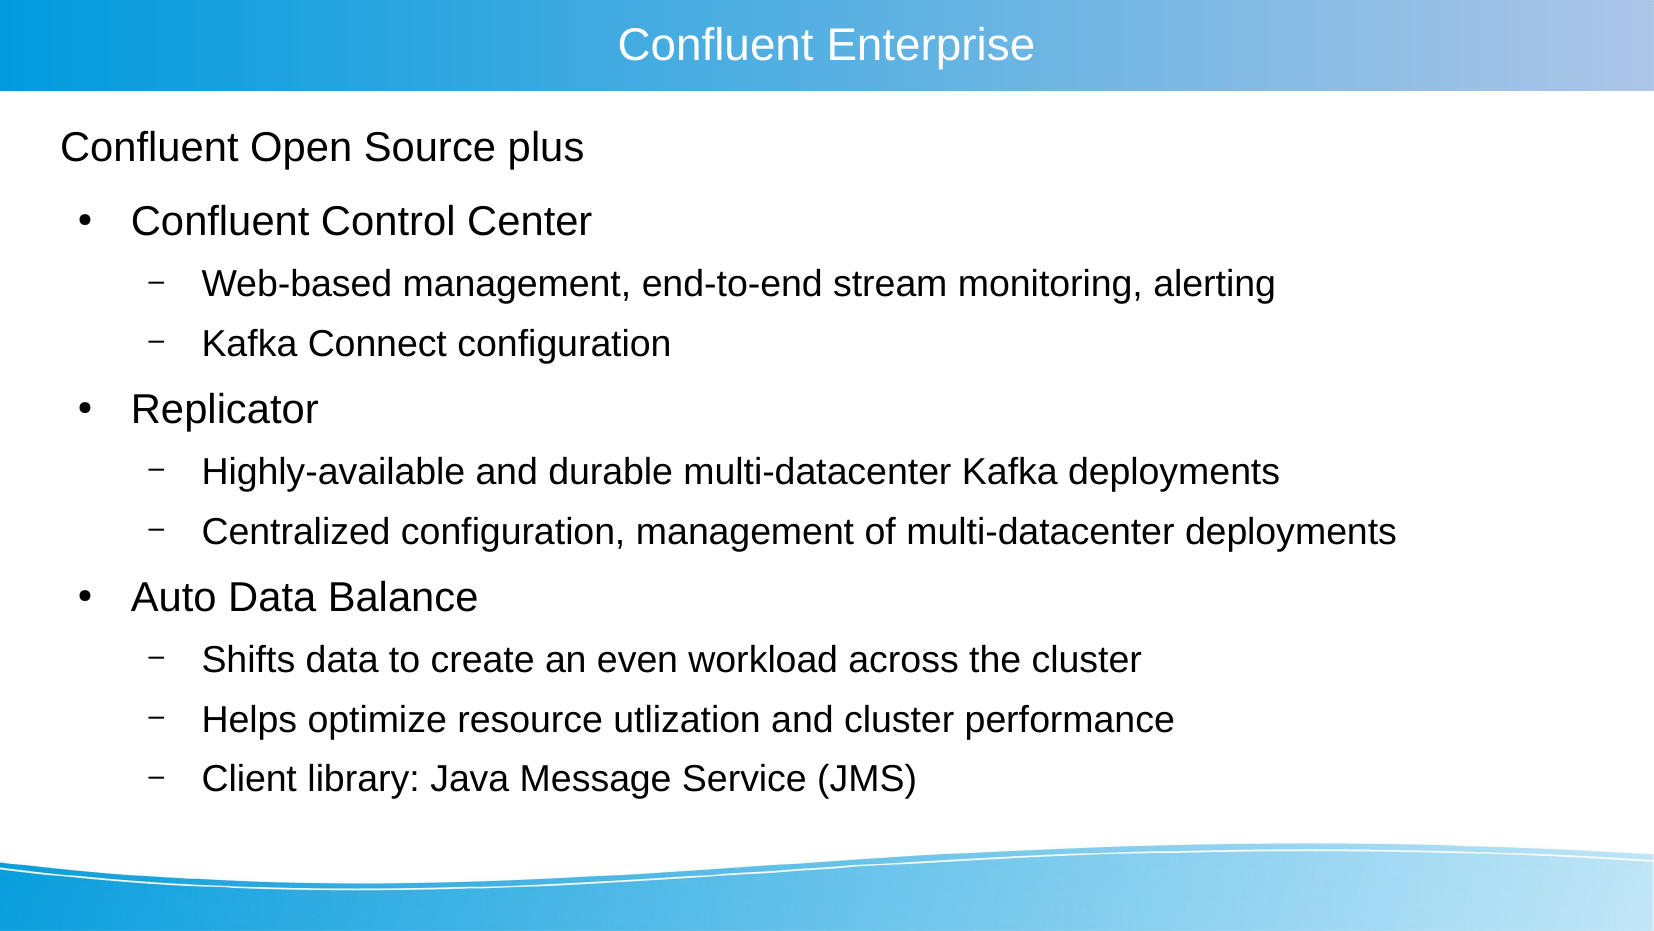

# Confluent Enterprise
Confluent Open Source plus
Confluent Control Center
Web-based management, end-to-end stream monitoring, alerting
Kafka Connect configuration
Replicator
Highly-available and durable multi-datacenter Kafka deployments
Centralized configuration, management of multi-datacenter deployments
Auto Data Balance
Shifts data to create an even workload across the cluster
Helps optimize resource utlization and cluster performance
Client library: Java Message Service (JMS)